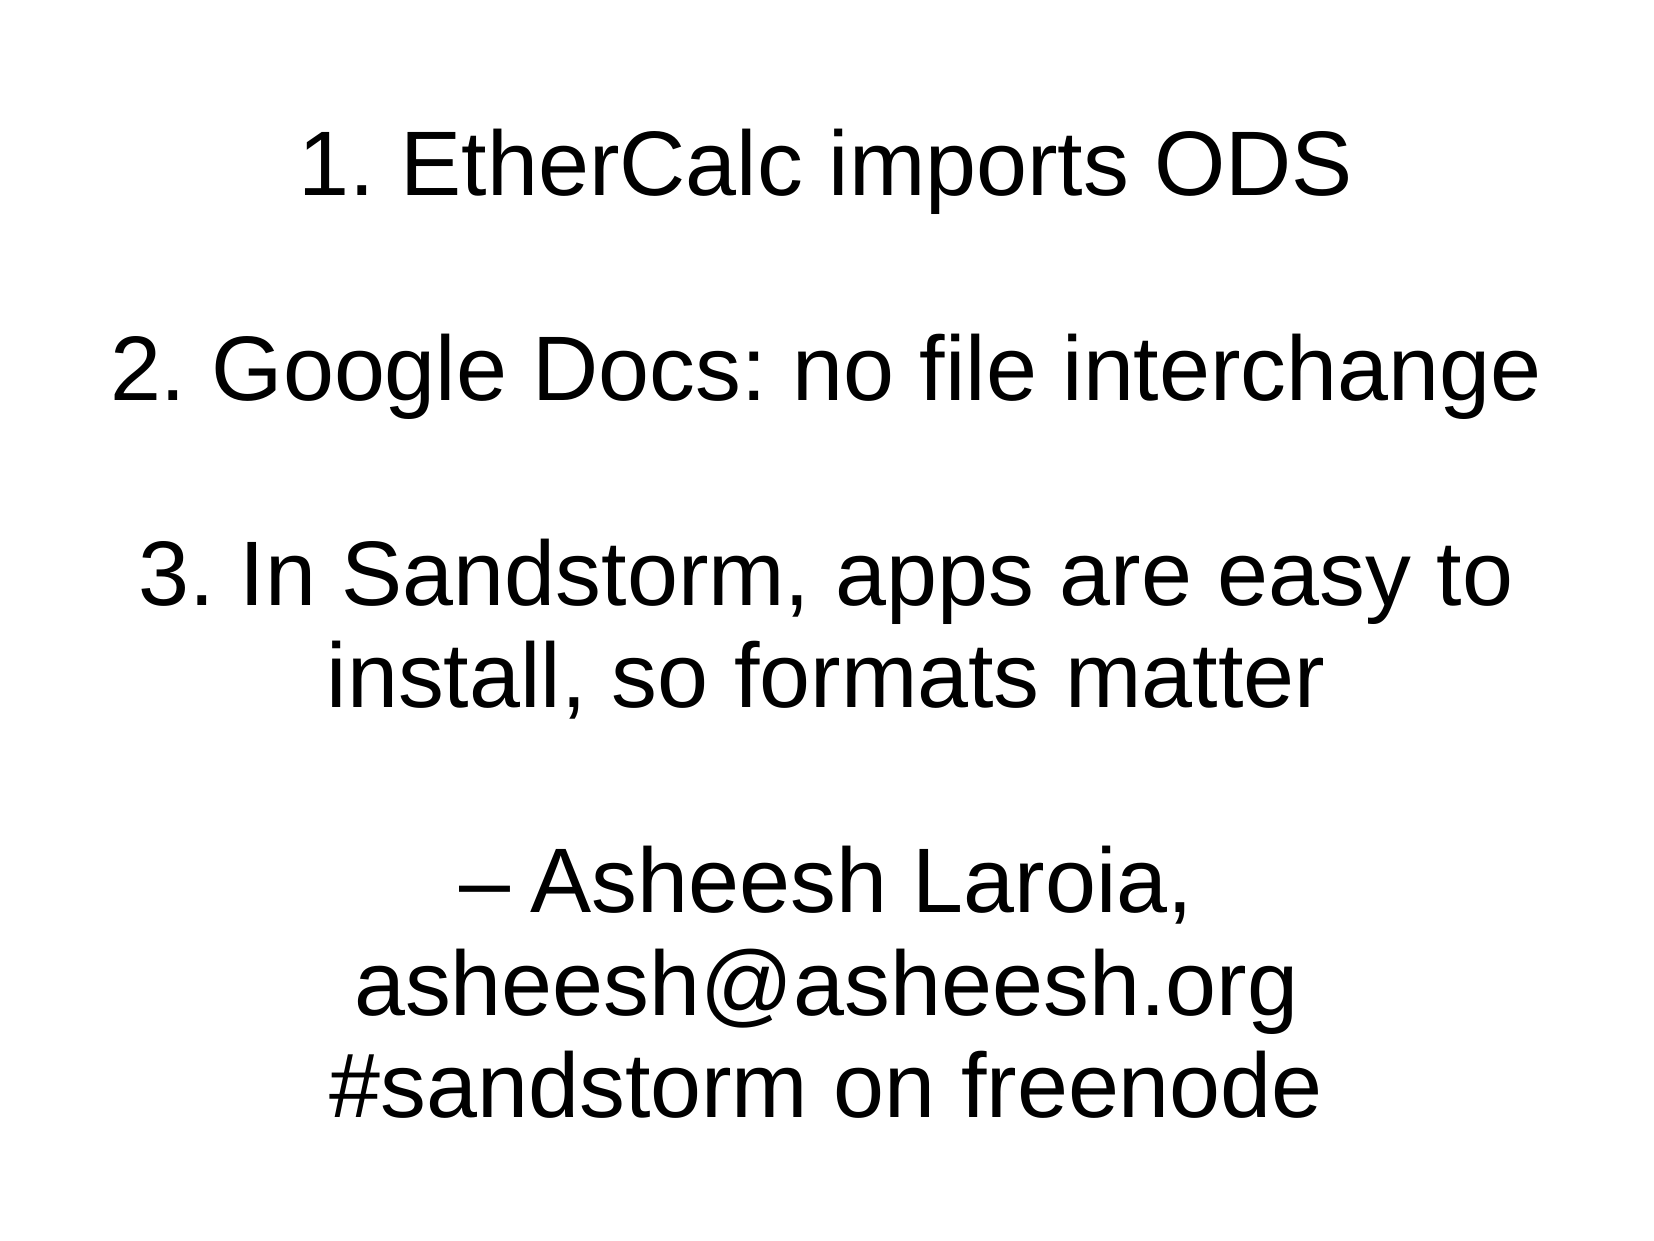

# 1. EtherCalc imports ODS 2. Google Docs: no file interchange 3. In Sandstorm, apps are easy to install, so formats matter – Asheesh Laroia, asheesh@asheesh.org #sandstorm on freenode